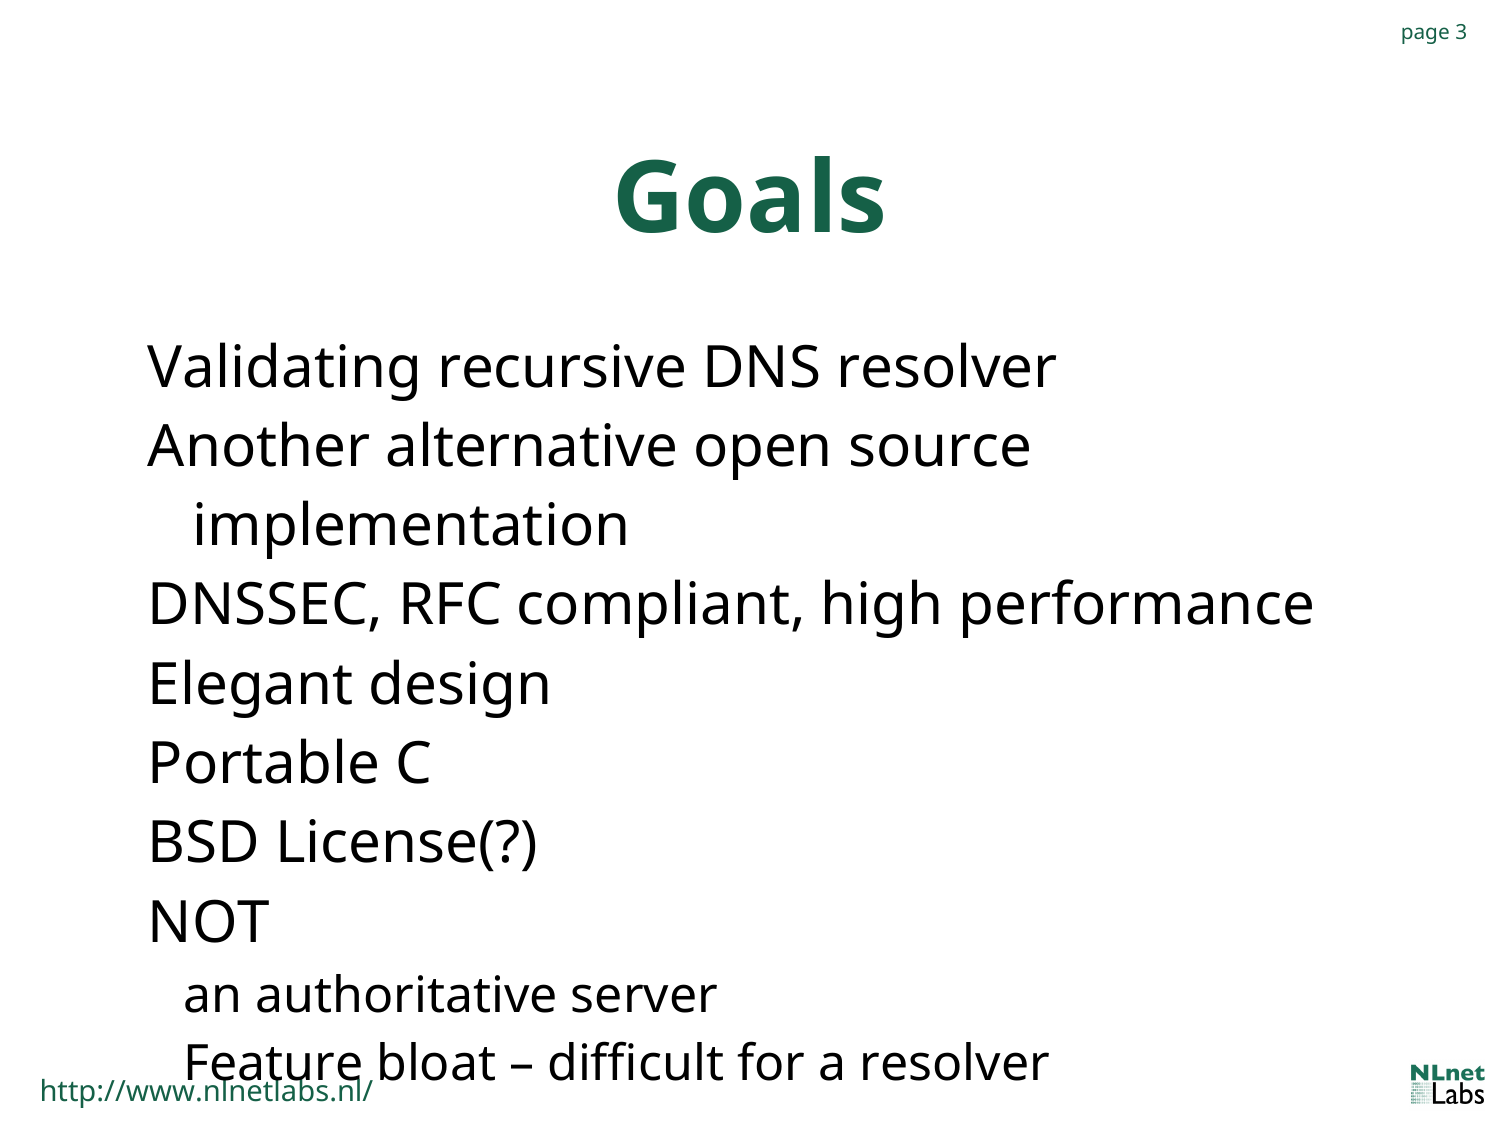

# Goals
Validating recursive DNS resolver
Another alternative open source implementation
DNSSEC, RFC compliant, high performance
Elegant design
Portable C
BSD License(?)
NOT
an authoritative server
Feature bloat – difficult for a resolver